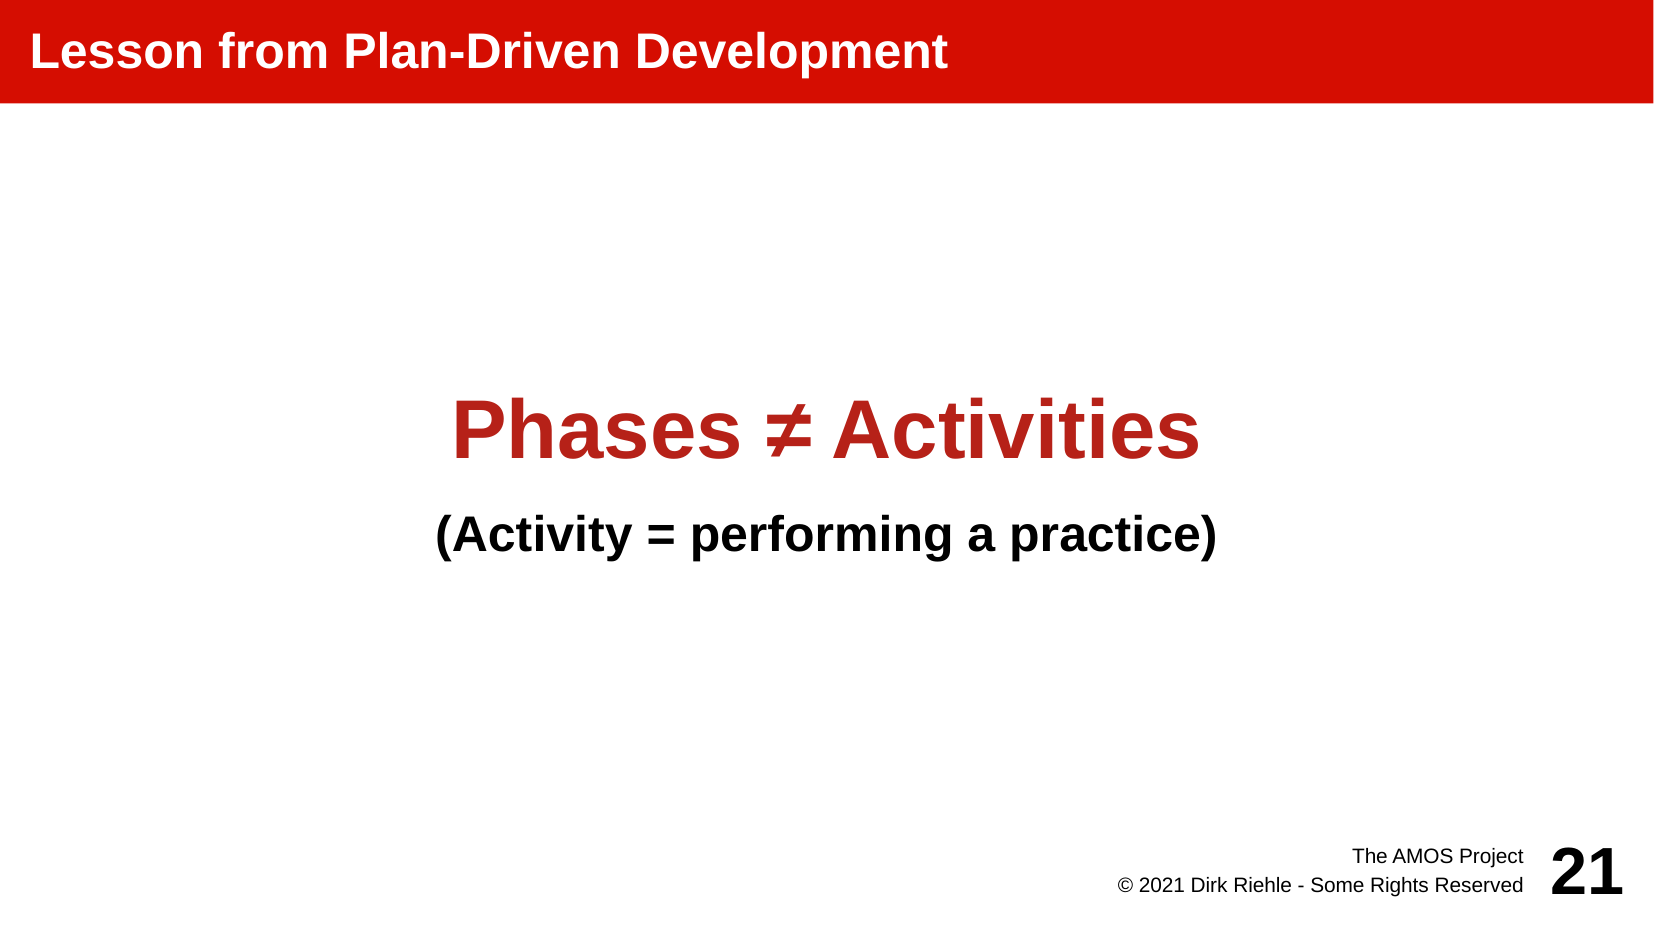

# Lesson from Plan-Driven Development
Phases ≠ Activities
(Activity = performing a practice)
The AMOS Project
21
© 2021 Dirk Riehle - Some Rights Reserved